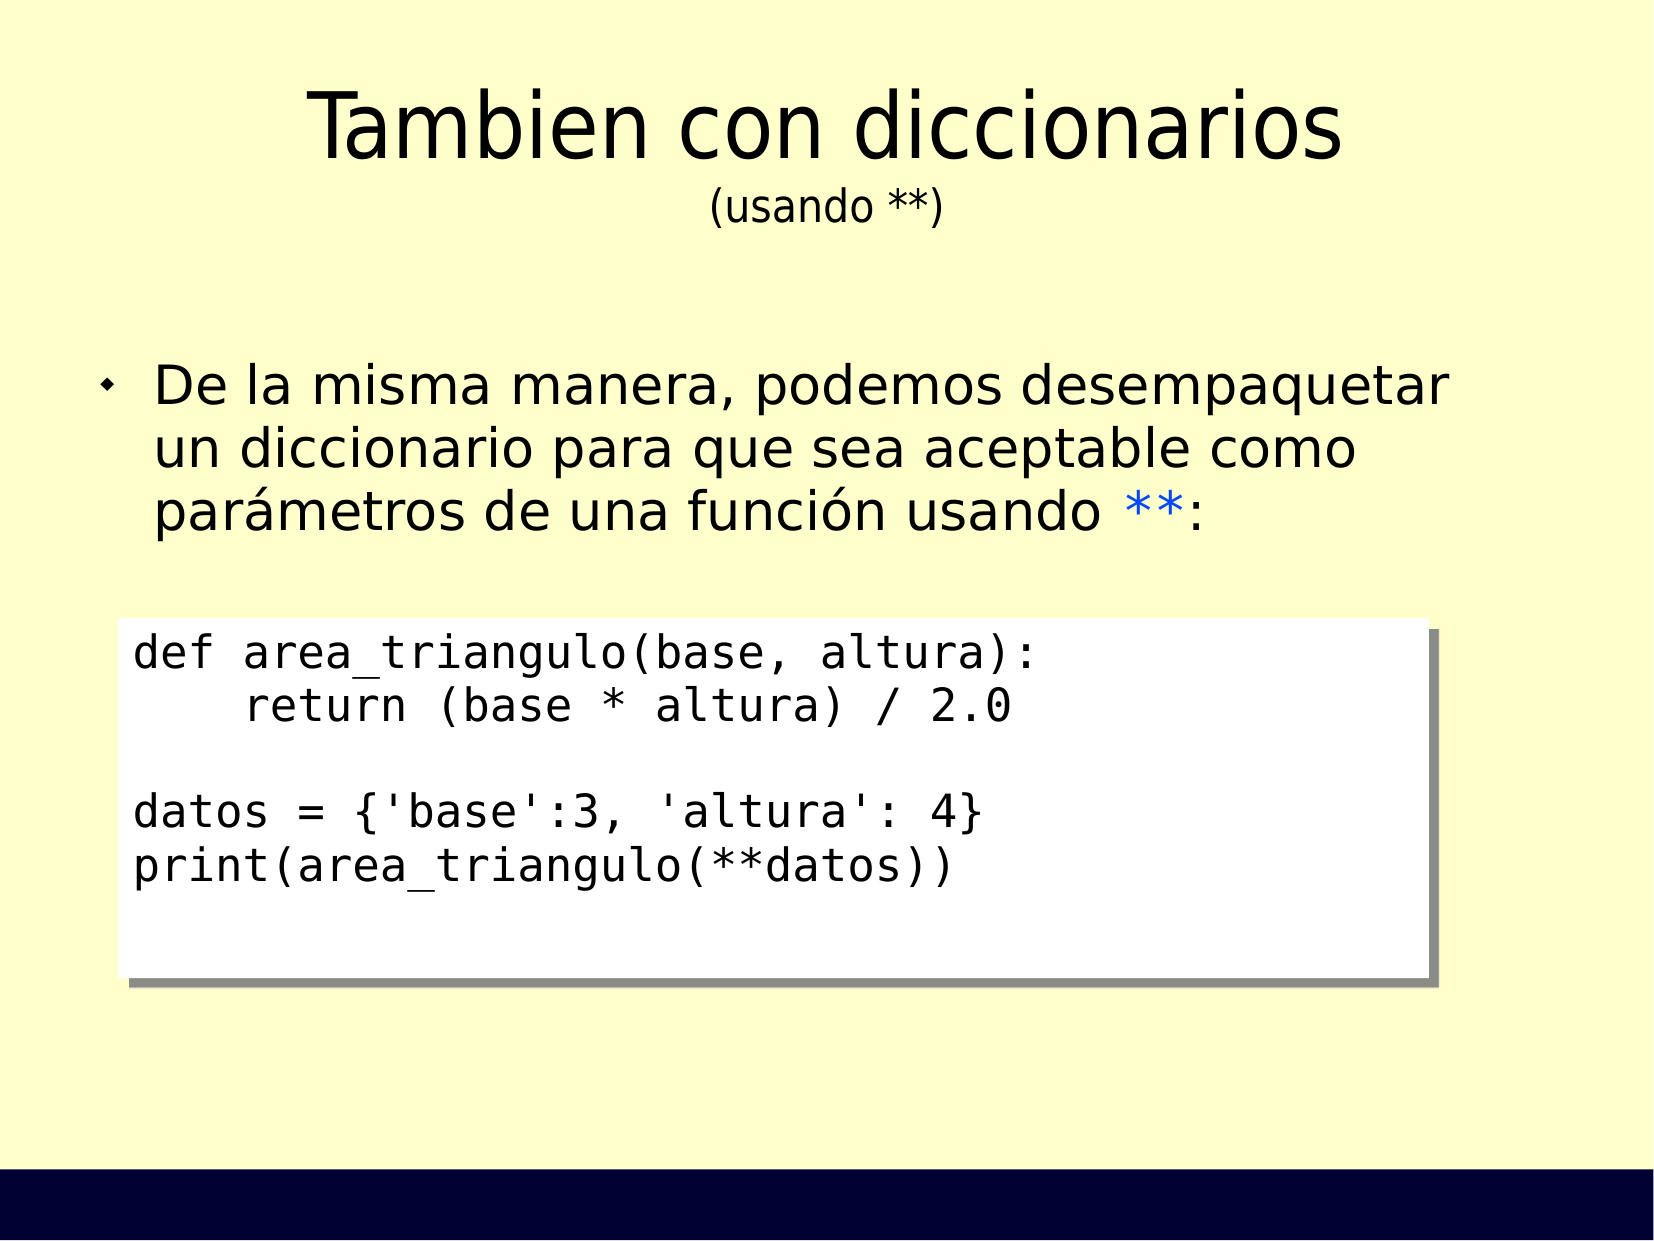

# Tambien con diccionarios (usando **)
De la misma manera, podemos desempaquetar un diccionario para que sea aceptable como parámetros de una función usando **:
def area_triangulo(base, altura):
 return (base * altura) / 2.0
datos = {'base':3, 'altura': 4}
print(area_triangulo(**datos))